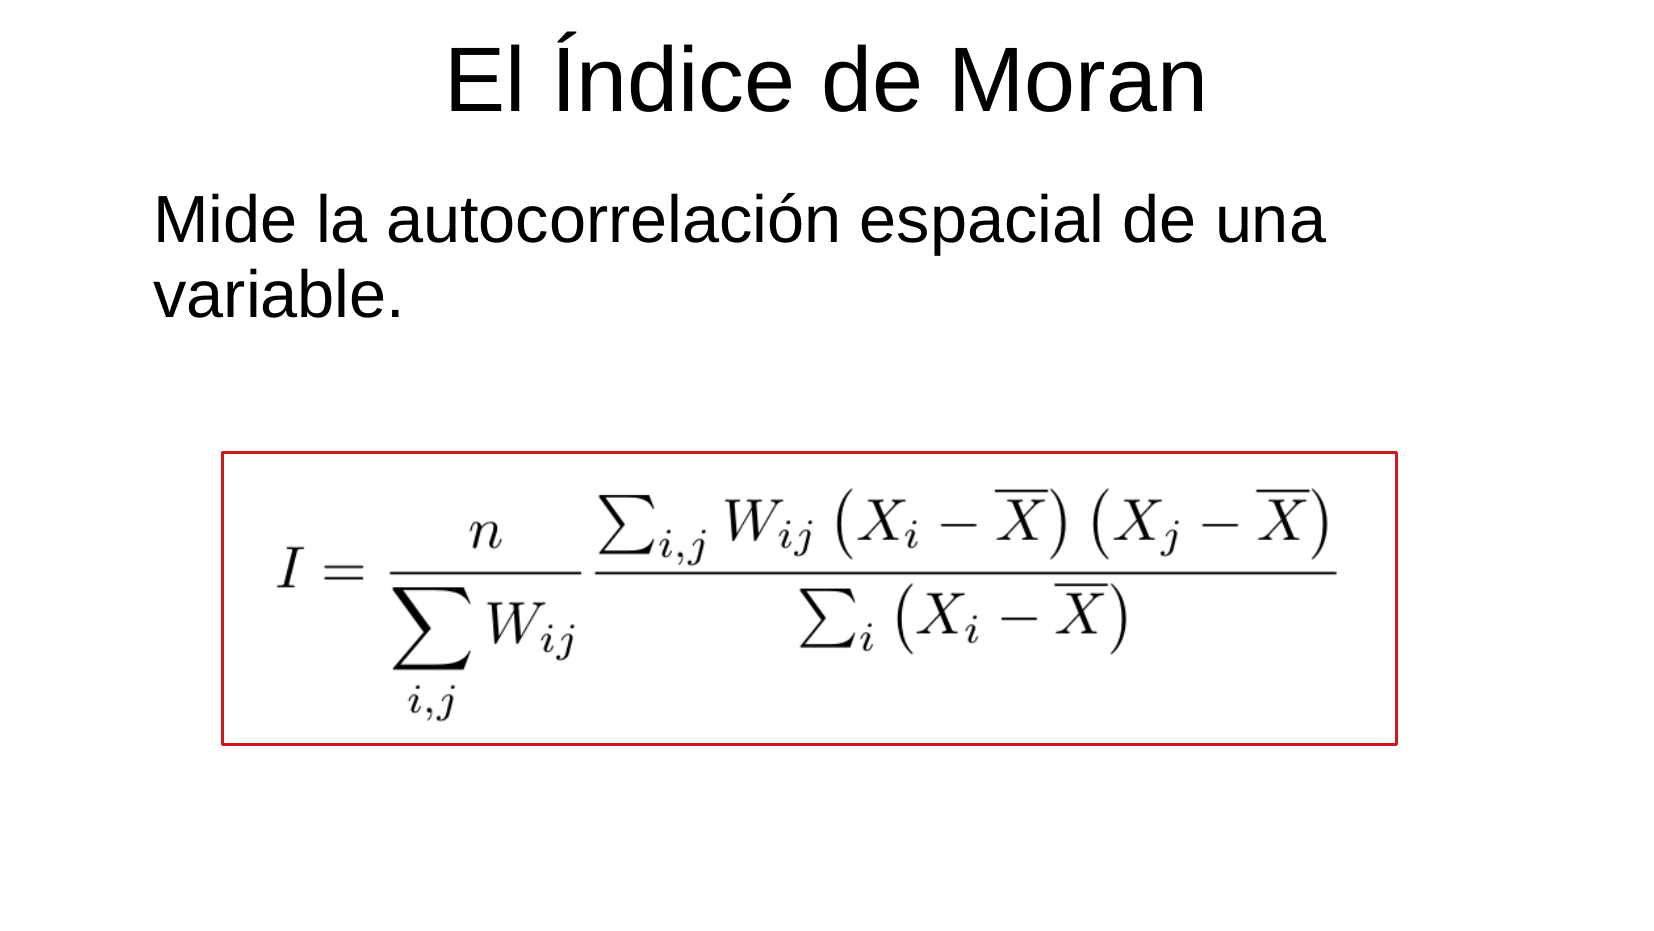

# El Índice de Moran
Mide la autocorrelación espacial de una variable.